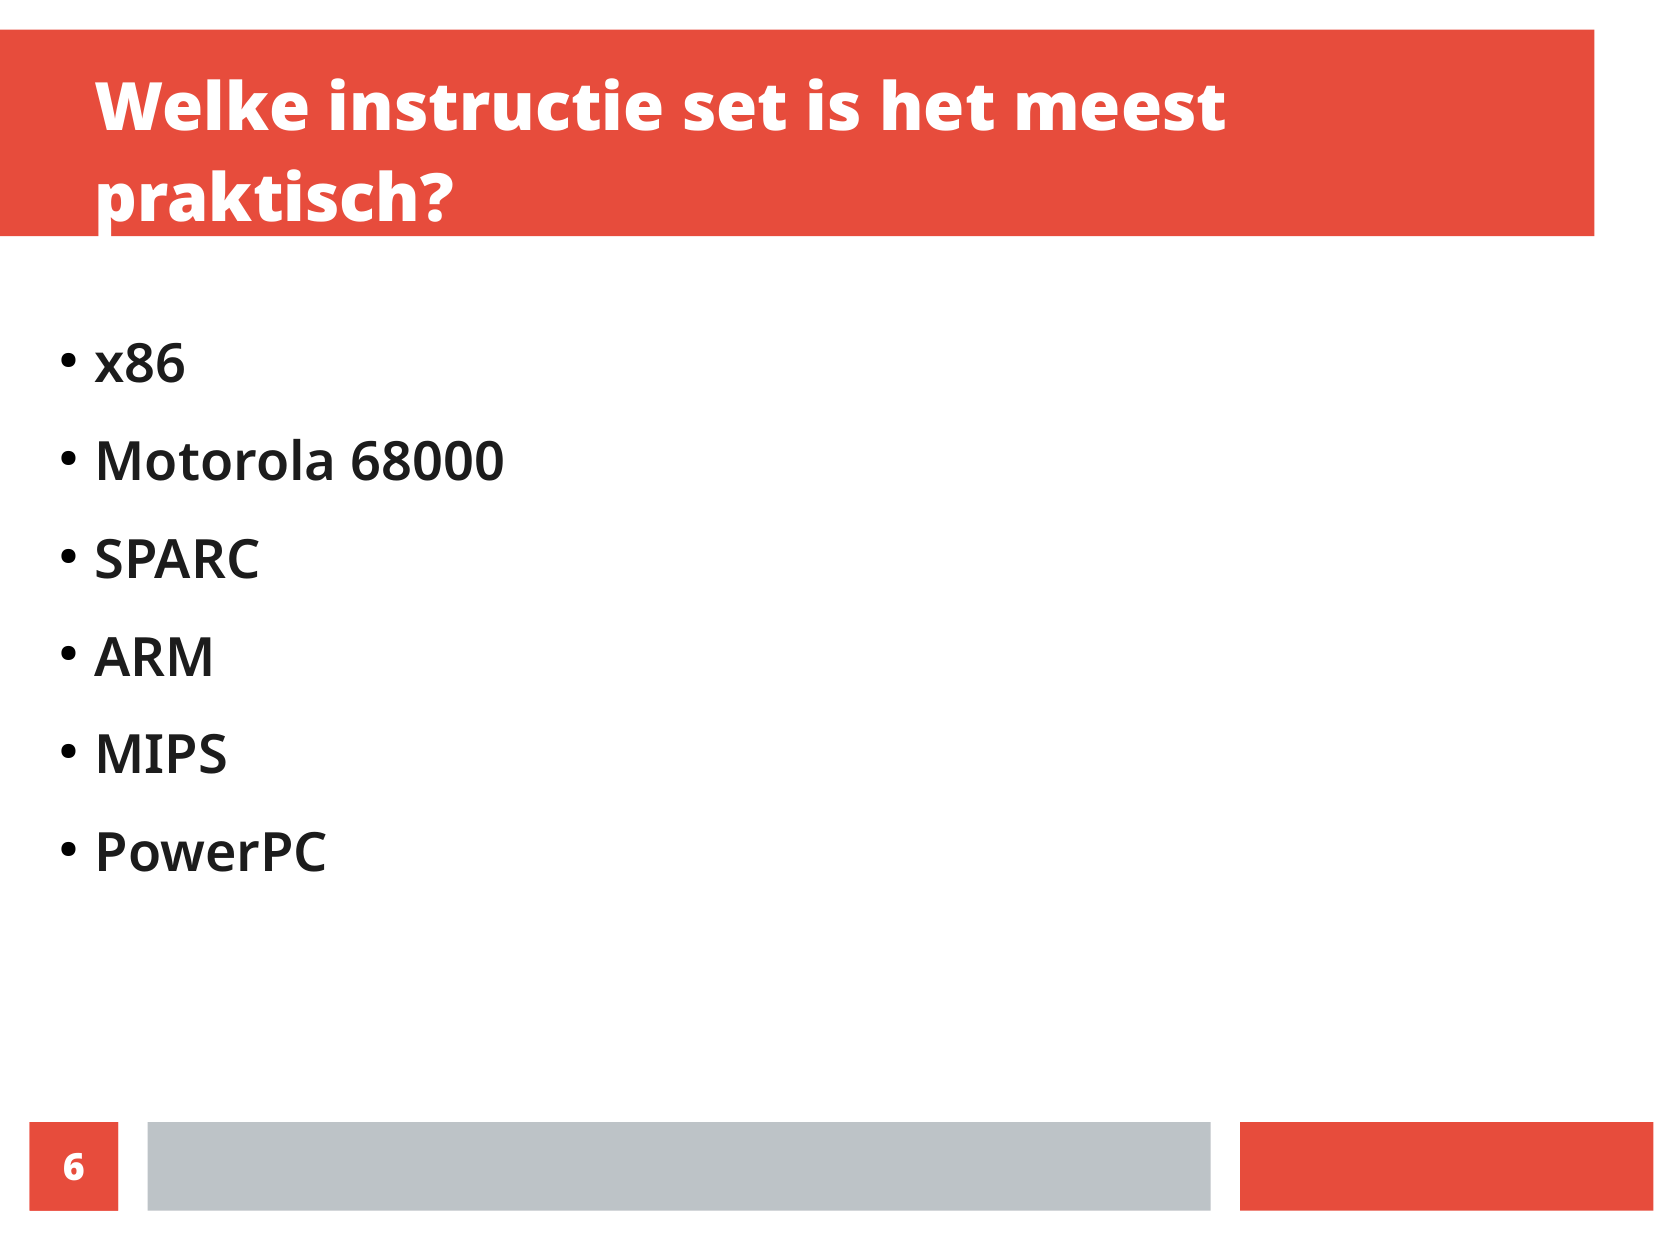

# Welke instructie set is het meest praktisch?
x86
Motorola 68000
SPARC
ARM
MIPS
PowerPC
6